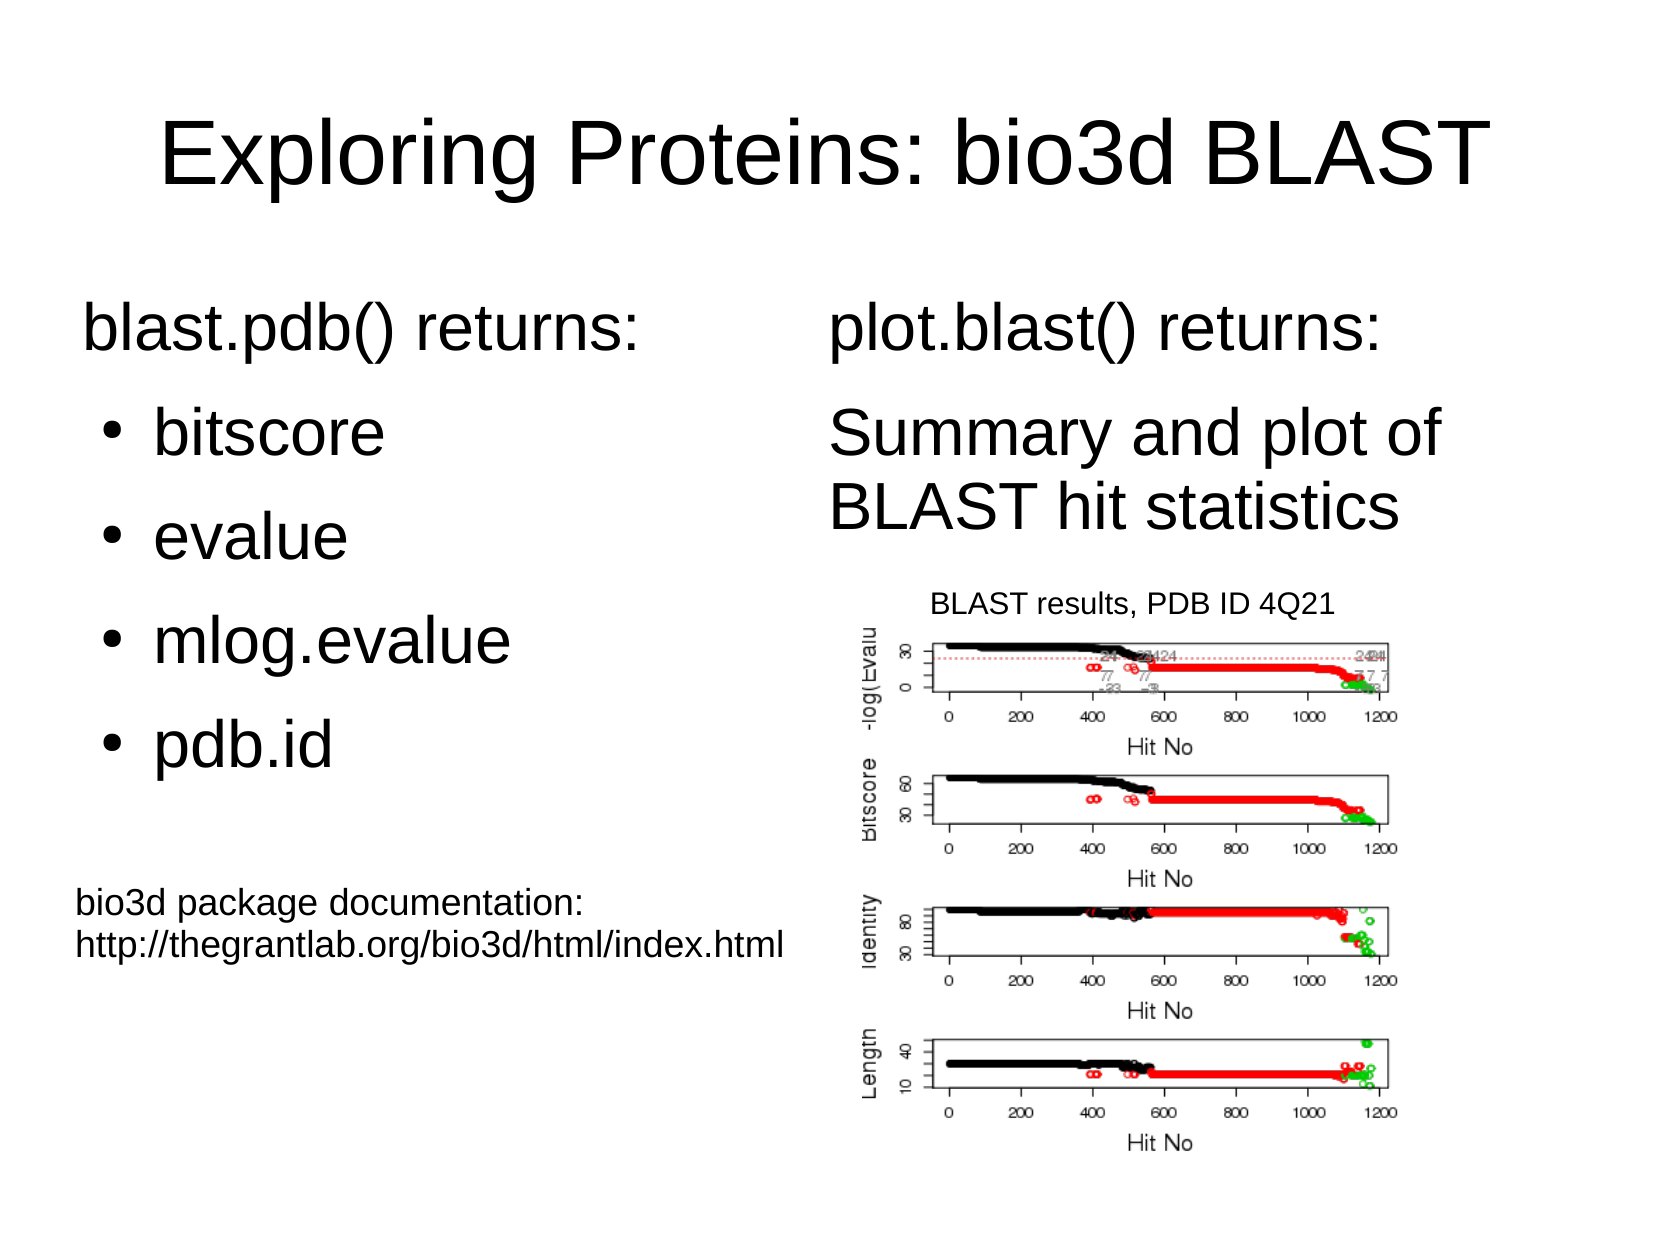

# Exploring Proteins: bio3d BLAST
blast.pdb() returns:
bitscore
evalue
mlog.evalue
pdb.id
plot.blast() returns:
Summary and plot of BLAST hit statistics
BLAST results, PDB ID 4Q21
bio3d package documentation:
http://thegrantlab.org/bio3d/html/index.html